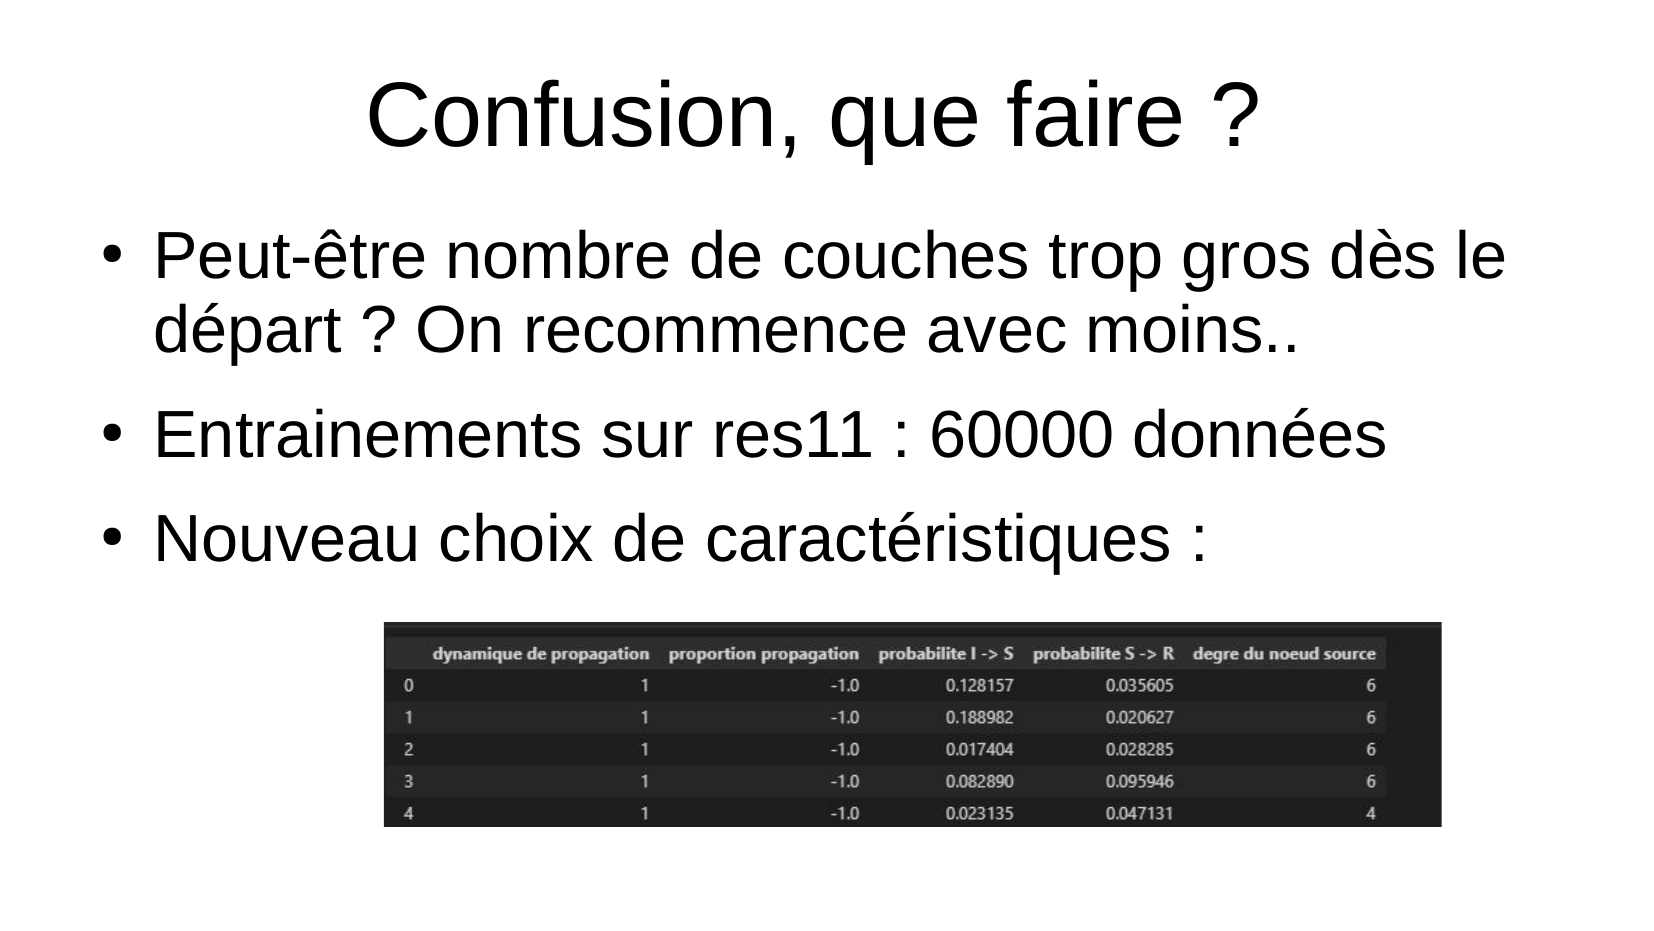

# Confusion, que faire ?
Peut-être nombre de couches trop gros dès le départ ? On recommence avec moins..
Entrainements sur res11 : 60000 données
Nouveau choix de caractéristiques :